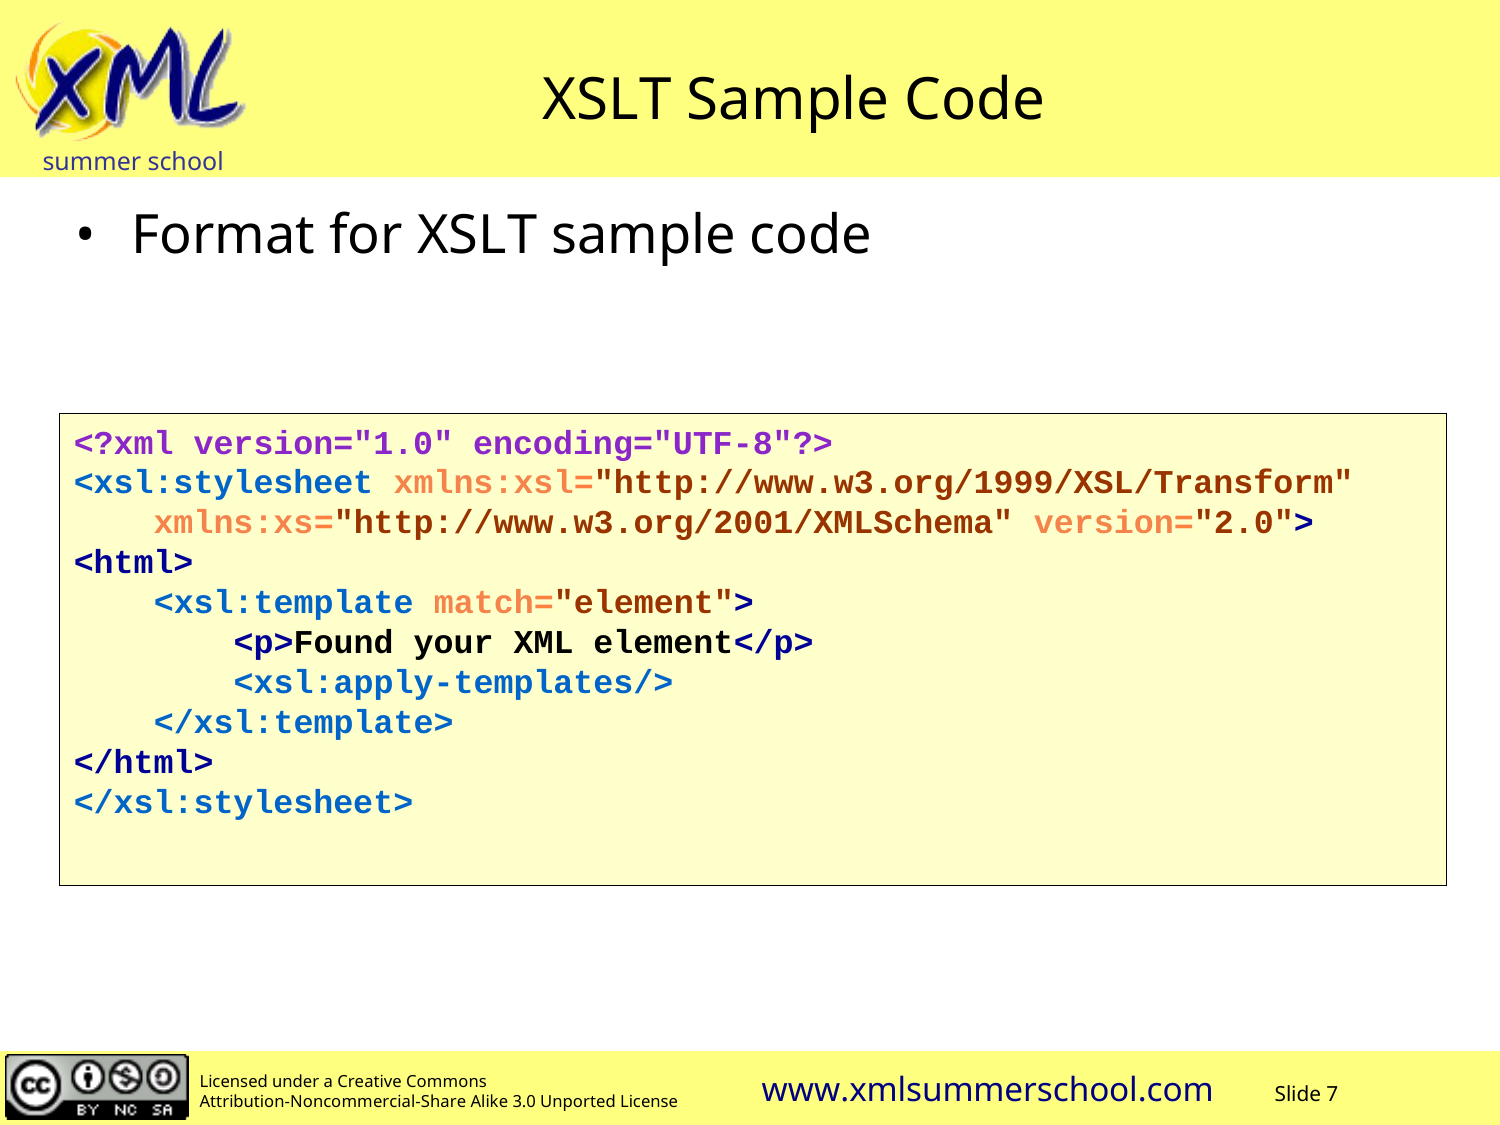

# XSLT Sample Code
Format for XSLT sample code
<?xml version="1.0" encoding="UTF-8"?>
<xsl:stylesheet xmlns:xsl="http://www.w3.org/1999/XSL/Transform"
 xmlns:xs="http://www.w3.org/2001/XMLSchema" version="2.0">
<html>
 <xsl:template match="element">
 <p>Found your XML element</p>
 <xsl:apply-templates/>
 </xsl:template>
</html>
</xsl:stylesheet>